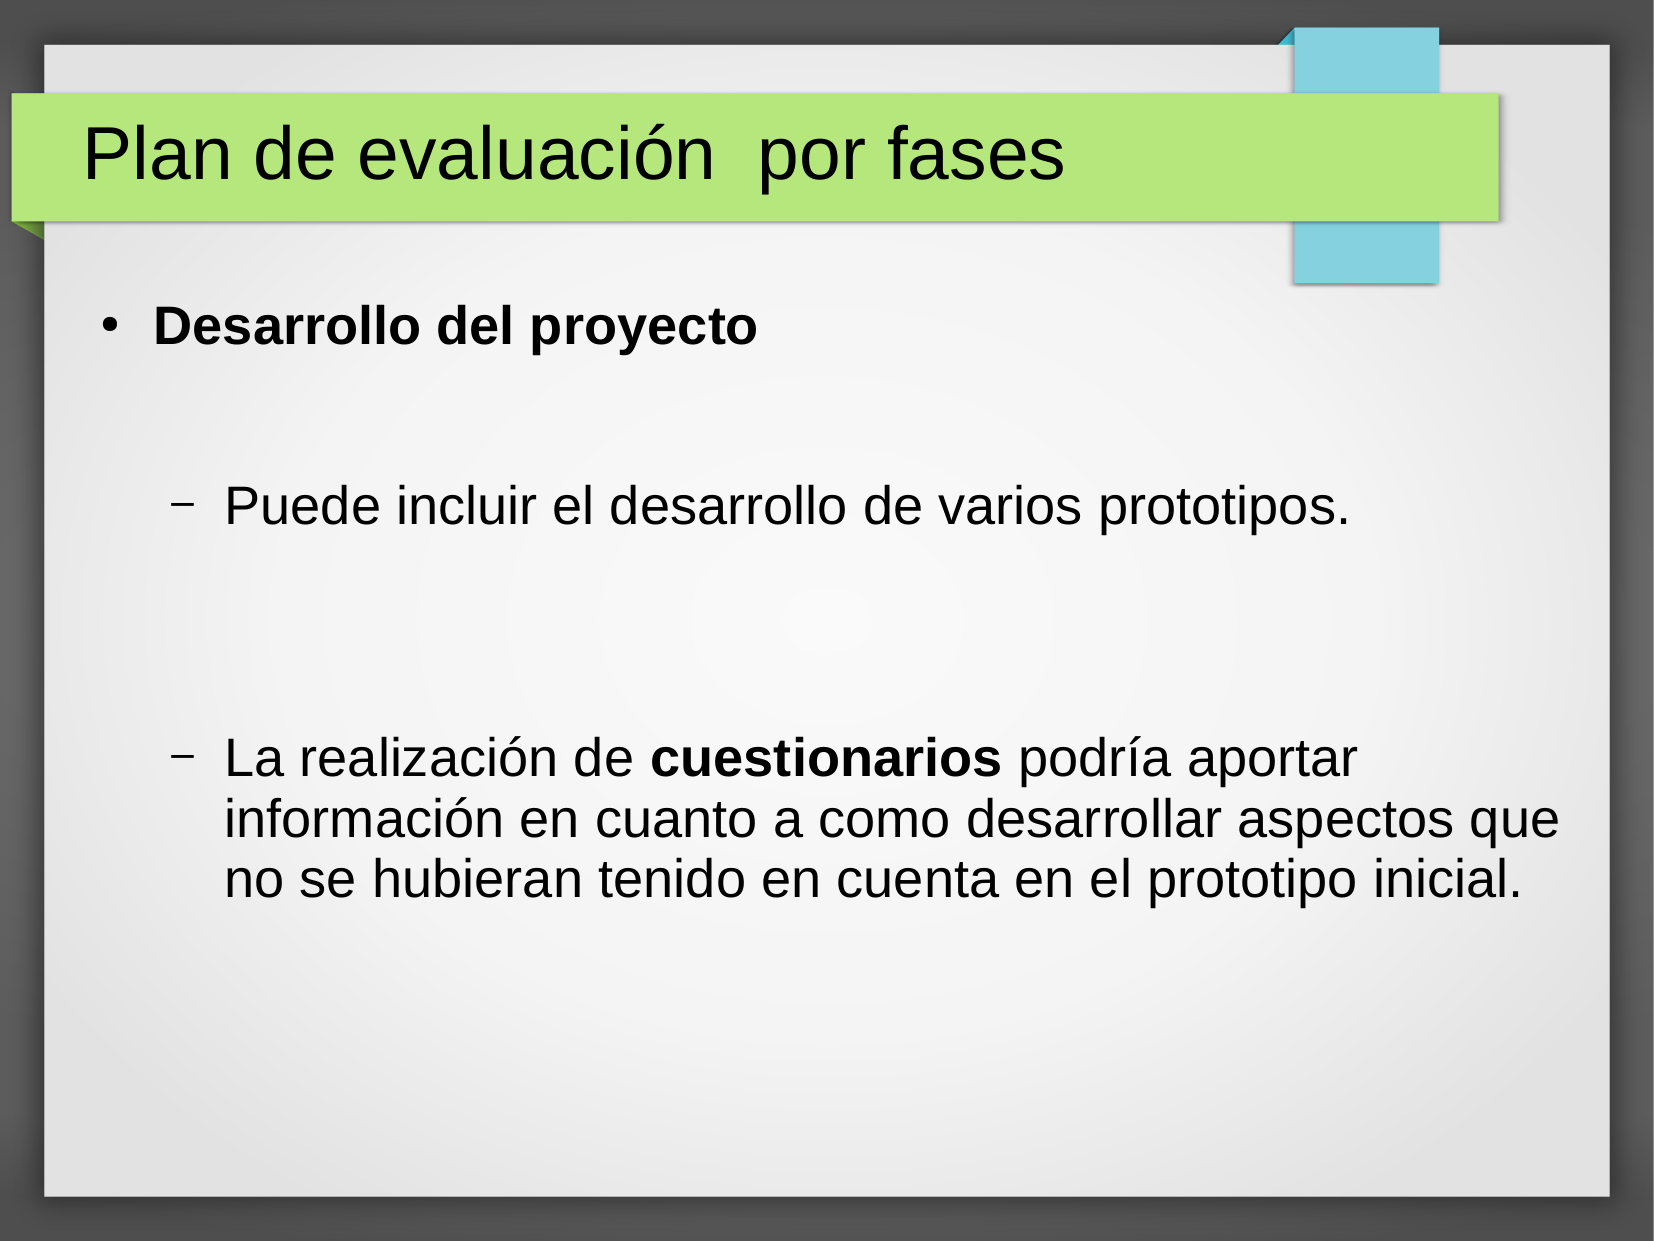

# Plan de evaluación por fases
Desarrollo del proyecto
Puede incluir el desarrollo de varios prototipos.
La realización de cuestionarios podría aportar información en cuanto a como desarrollar aspectos que no se hubieran tenido en cuenta en el prototipo inicial.